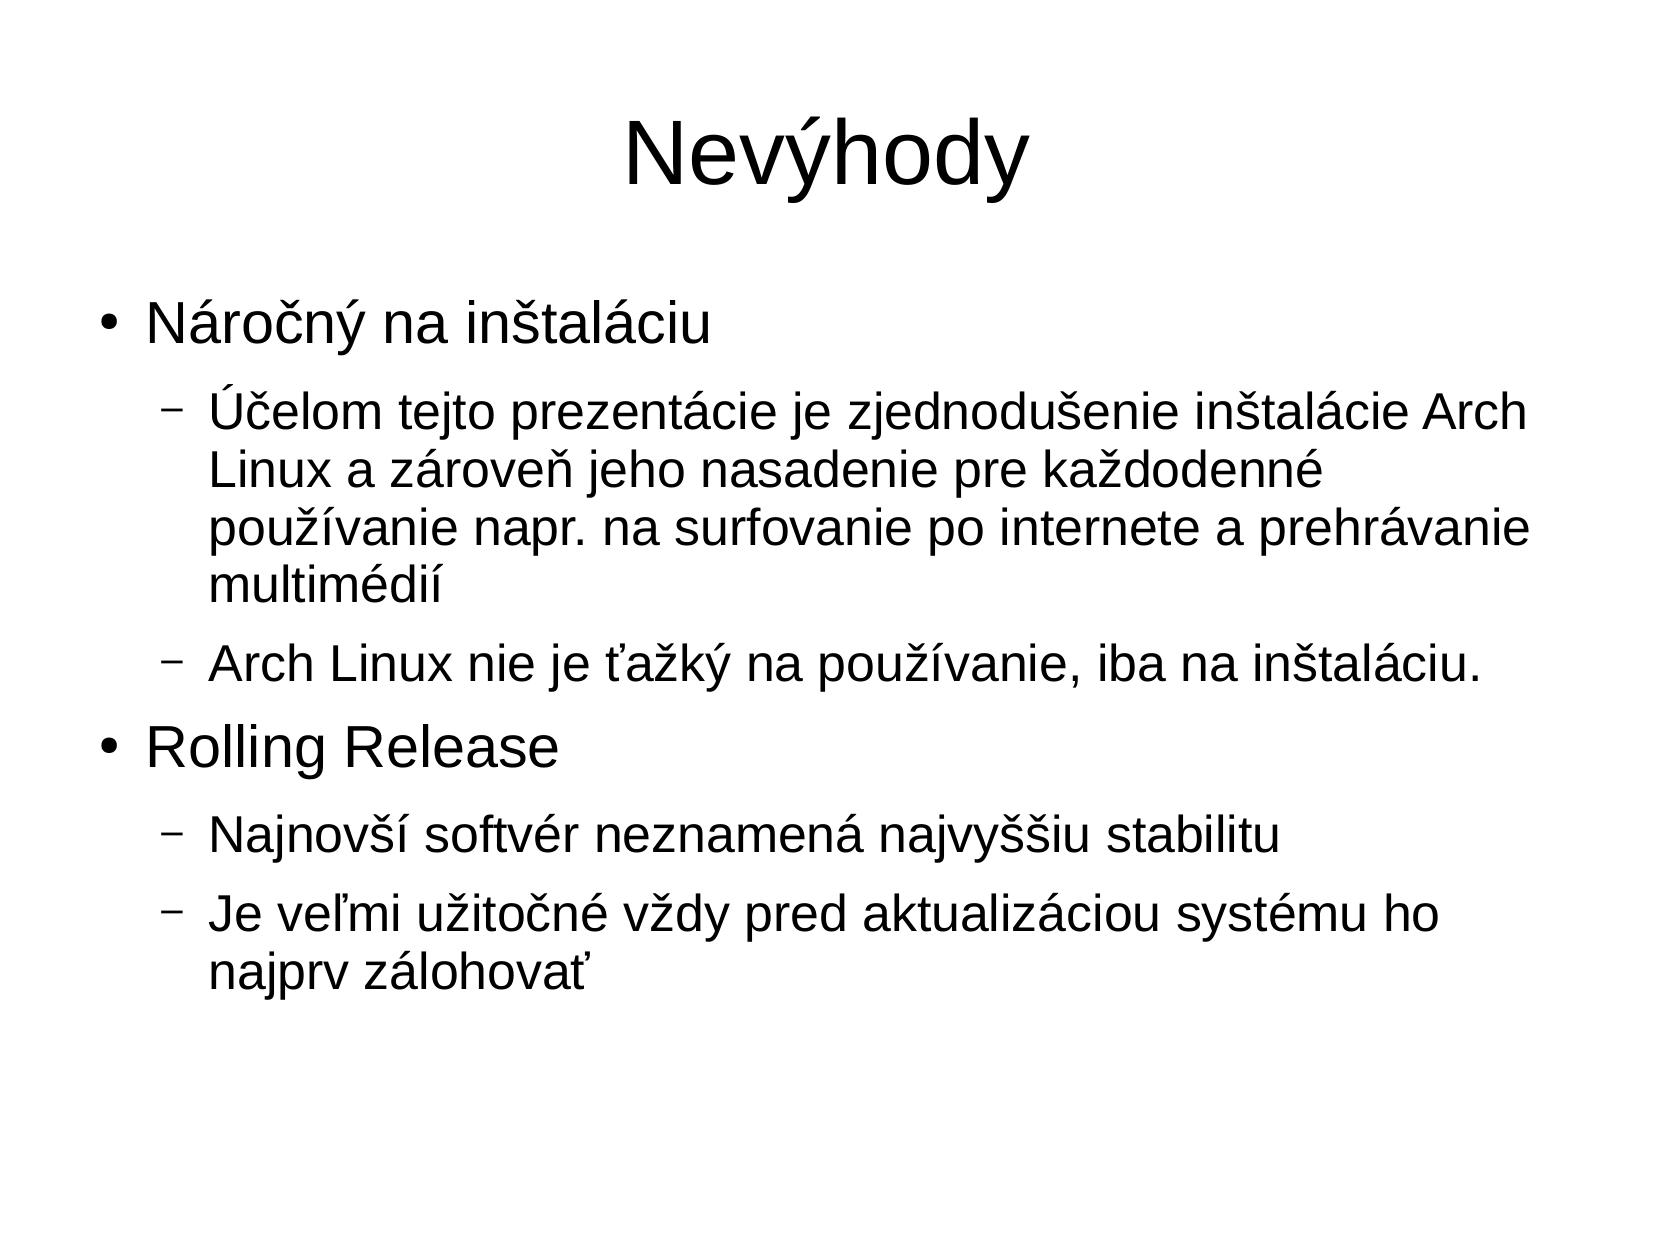

# Nevýhody
Náročný na inštaláciu
Účelom tejto prezentácie je zjednodušenie inštalácie Arch Linux a zároveň jeho nasadenie pre každodenné používanie napr. na surfovanie po internete a prehrávanie multimédií
Arch Linux nie je ťažký na používanie, iba na inštaláciu.
Rolling Release
Najnovší softvér neznamená najvyššiu stabilitu
Je veľmi užitočné vždy pred aktualizáciou systému ho najprv zálohovať